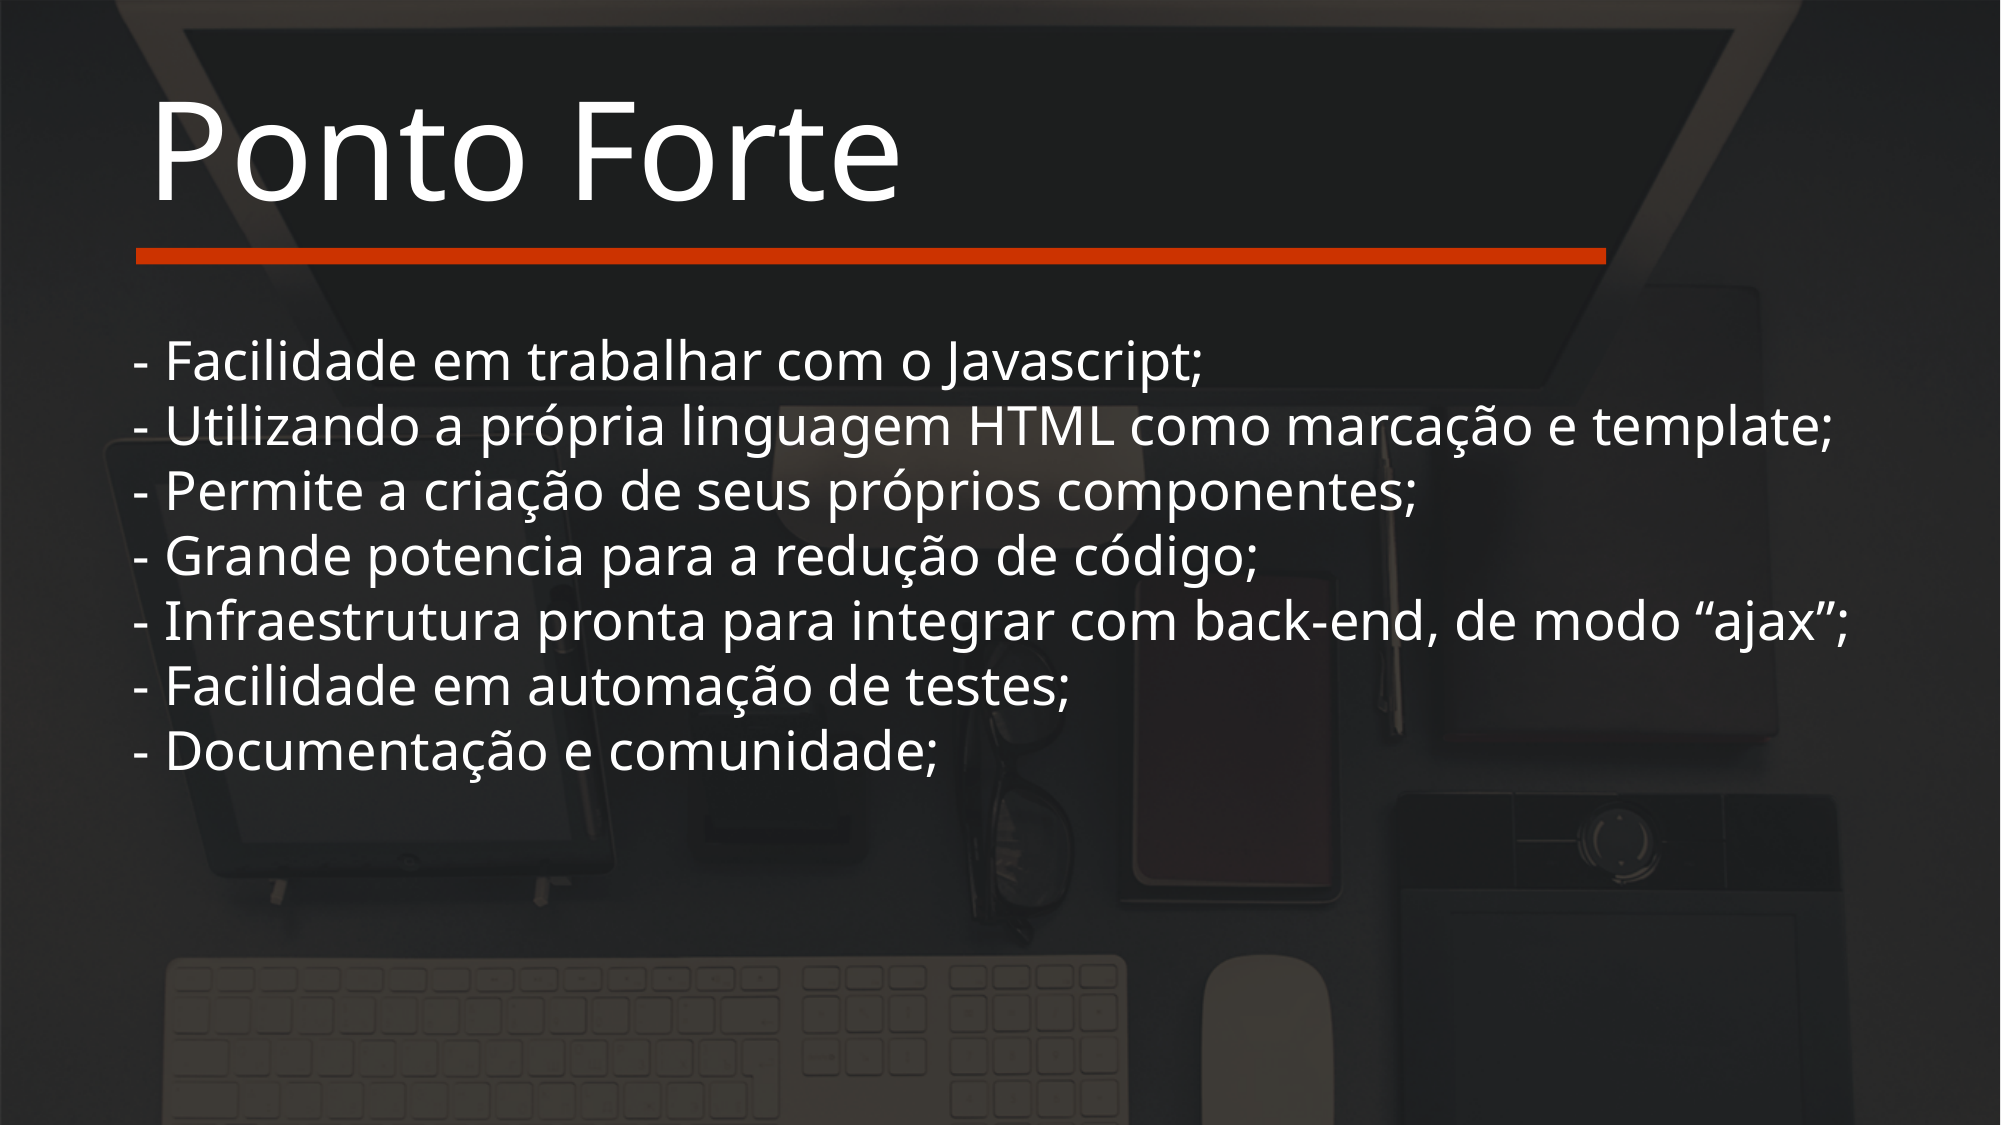

Ponto Forte
- Facilidade em trabalhar com o Javascript;
- Utilizando a própria linguagem HTML como marcação e template;
- Permite a criação de seus próprios componentes;
- Grande potencia para a redução de código;
- Infraestrutura pronta para integrar com back-end, de modo “ajax”;
- Facilidade em automação de testes;
- Documentação e comunidade;